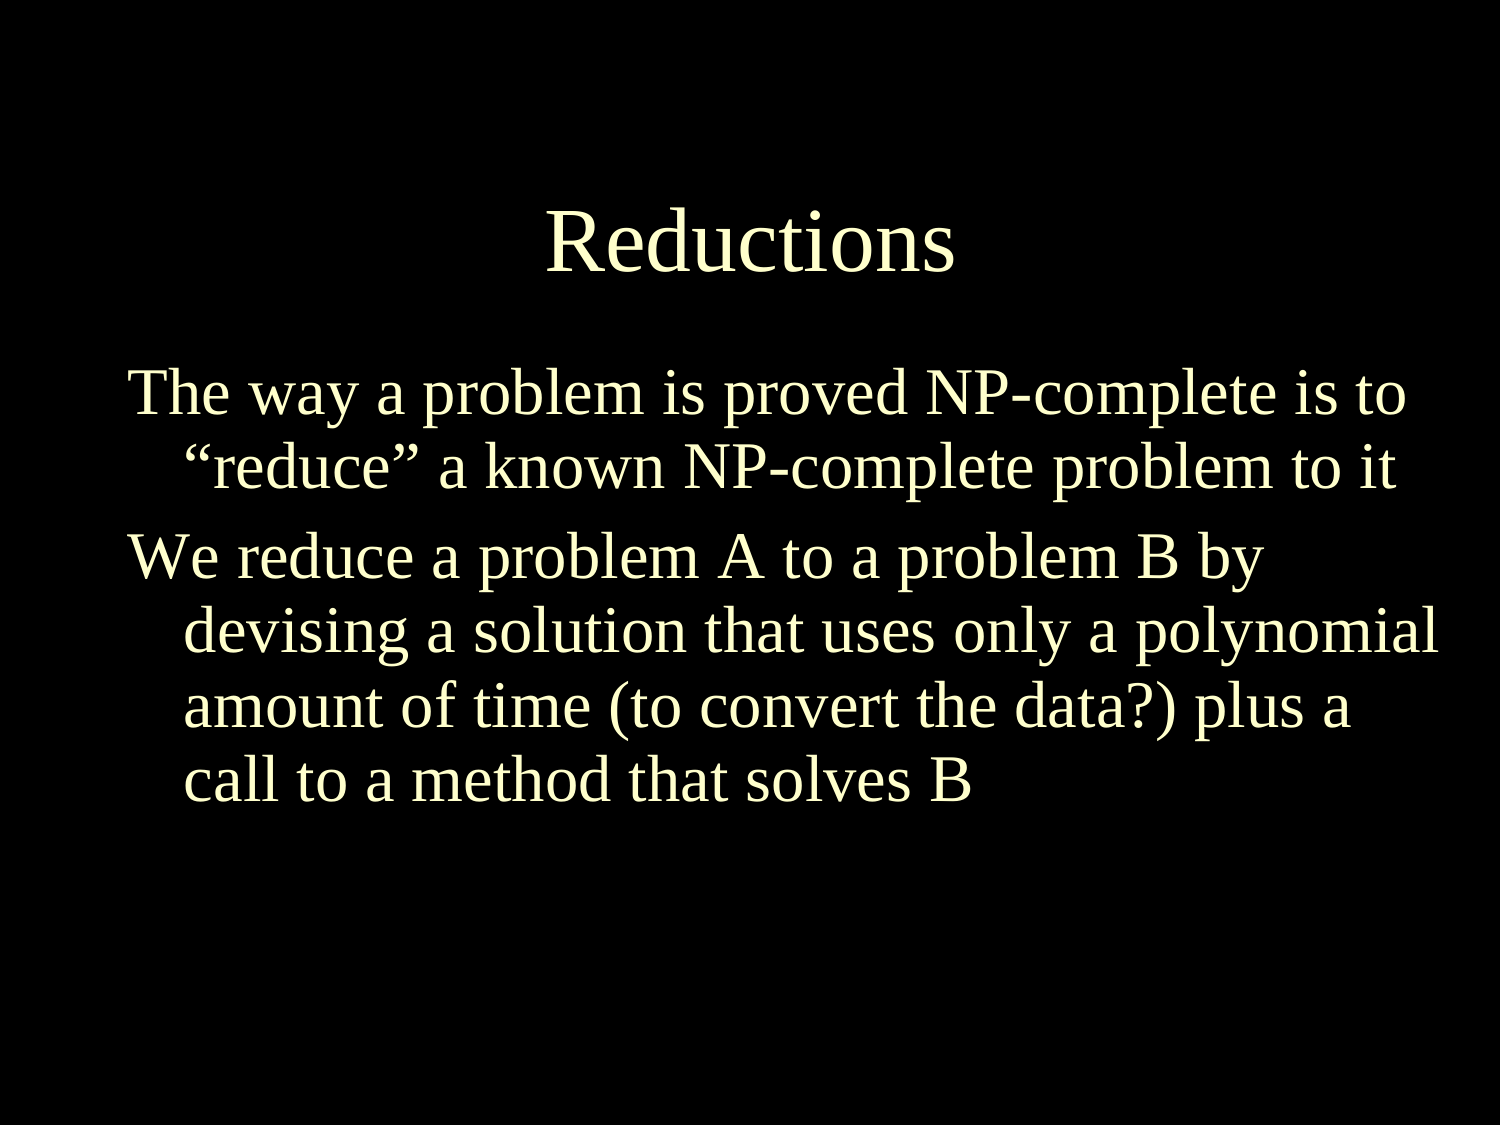

# Reductions
The way a problem is proved NP-complete is to “reduce” a known NP-complete problem to it
We reduce a problem A to a problem B by devising a solution that uses only a polynomial amount of time (to convert the data?) plus a call to a method that solves B